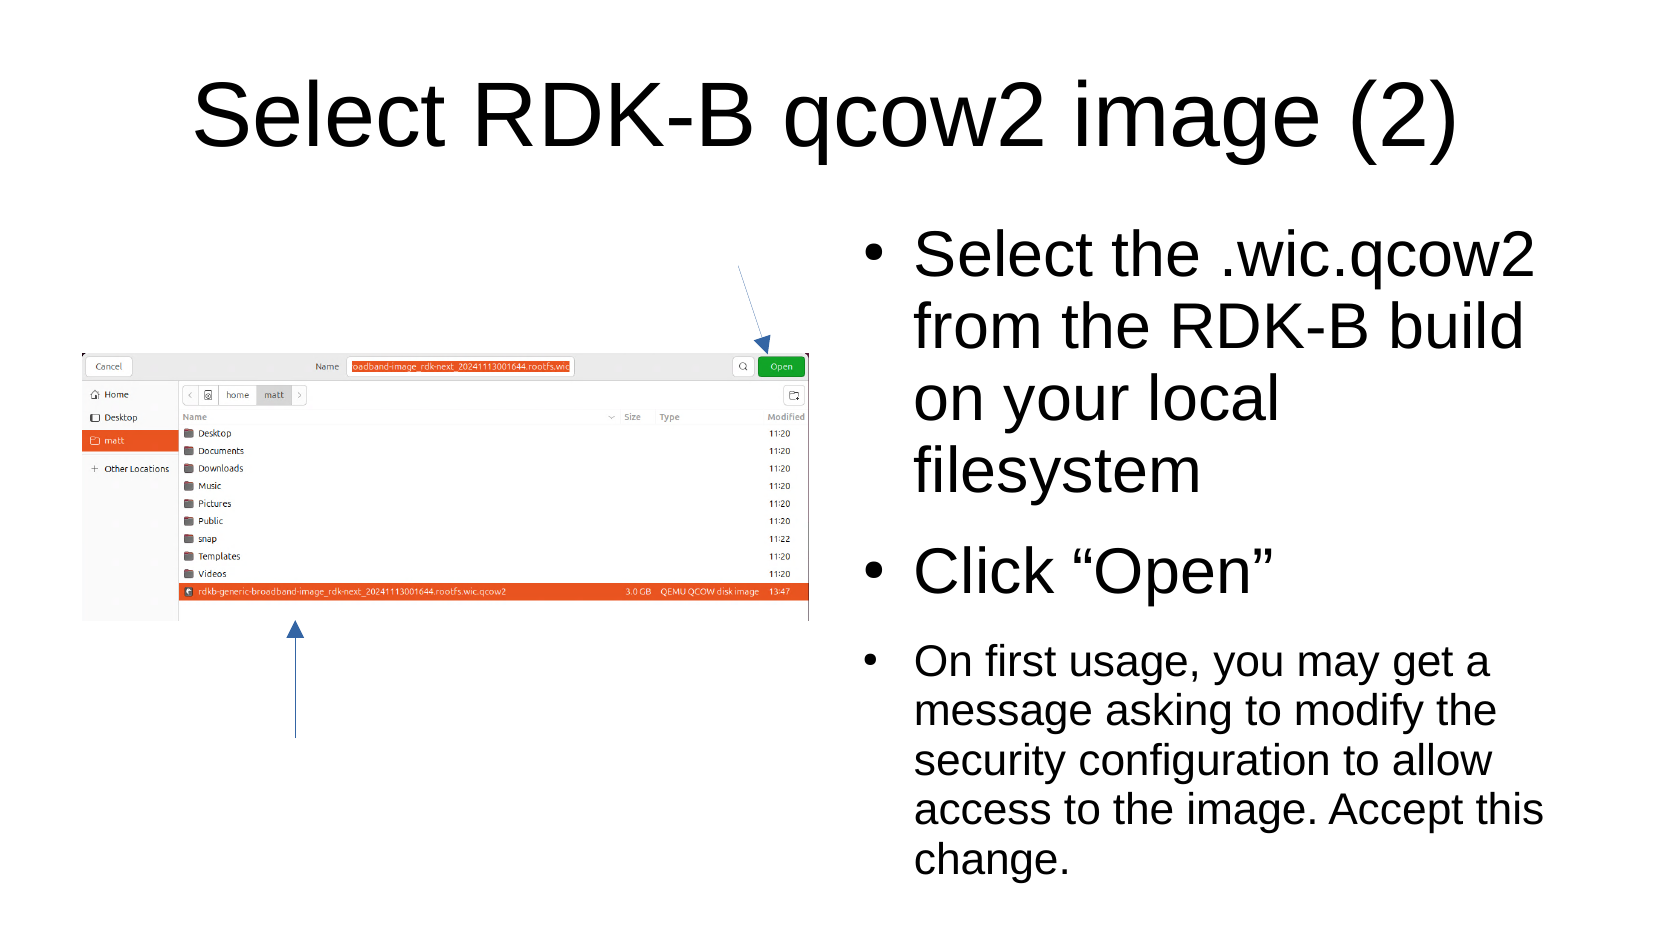

# Select RDK-B qcow2 image (2)
Select the .wic.qcow2 from the RDK-B build on your local filesystem
Click “Open”
On first usage, you may get a message asking to modify the security configuration to allow access to the image. Accept this change.